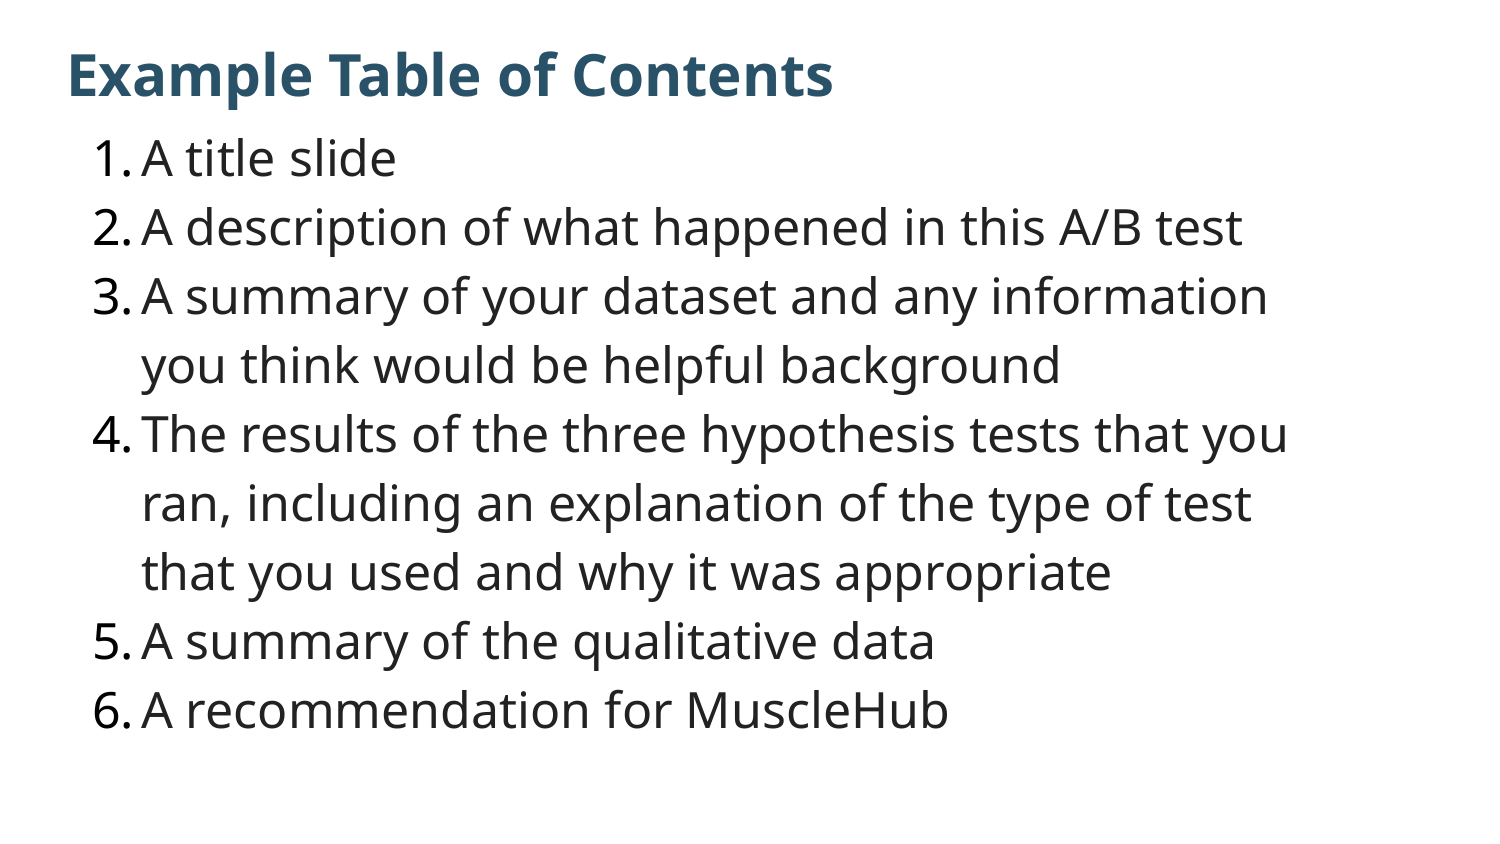

# Example Table of Contents
A title slide
A description of what happened in this A/B test
A summary of your dataset and any information you think would be helpful background
The results of the three hypothesis tests that you ran, including an explanation of the type of test that you used and why it was appropriate
A summary of the qualitative data
A recommendation for MuscleHub